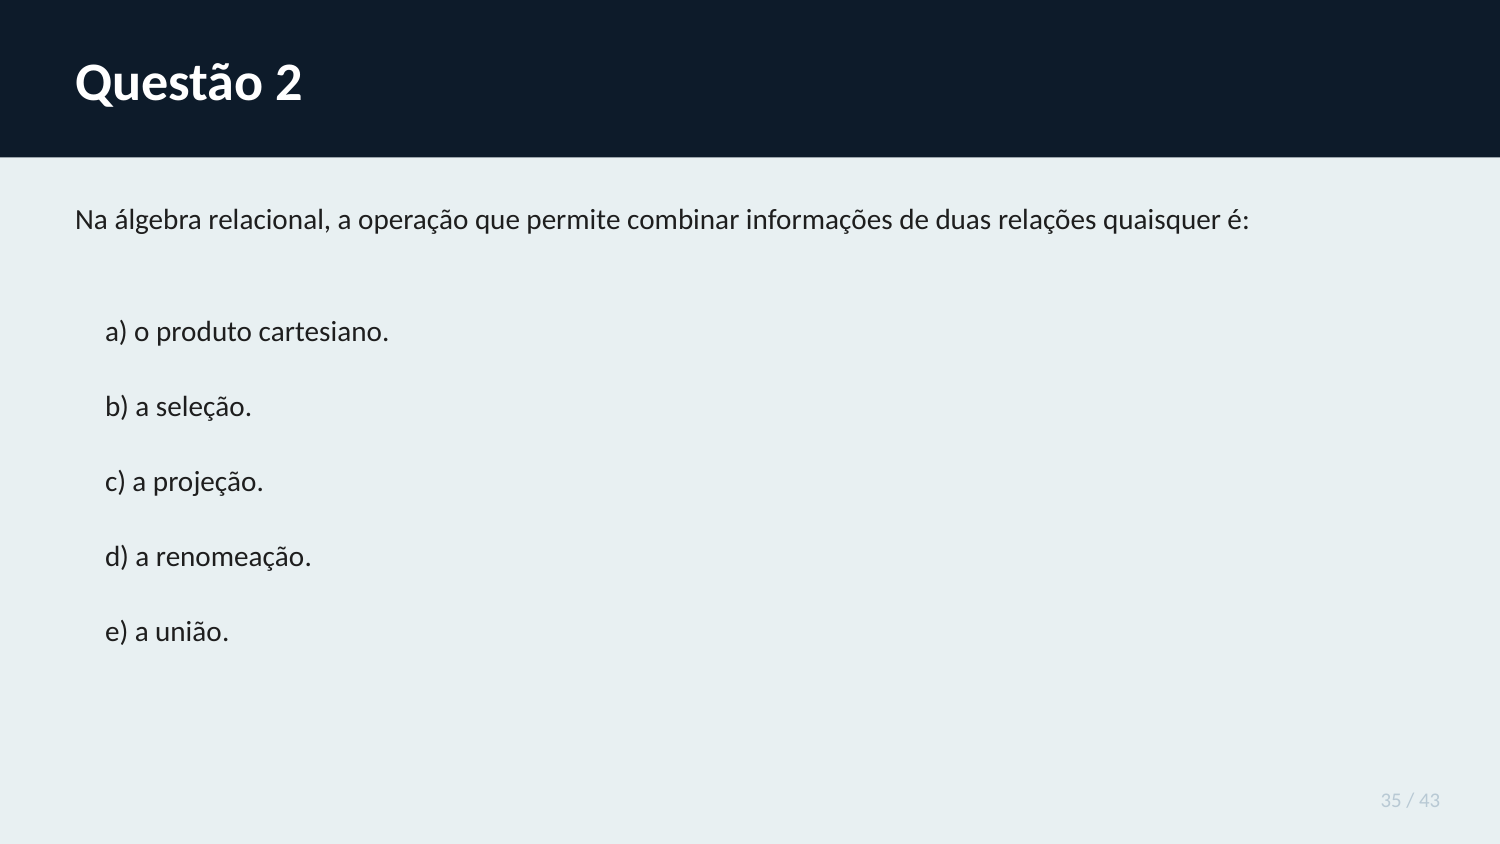

Questão 2
Na álgebra relacional, a operação que permite combinar informações de duas relações quaisquer é:
a) o produto cartesiano.
b) a seleção.
c) a projeção.
d) a renomeação.
e) a união.
35 / 43